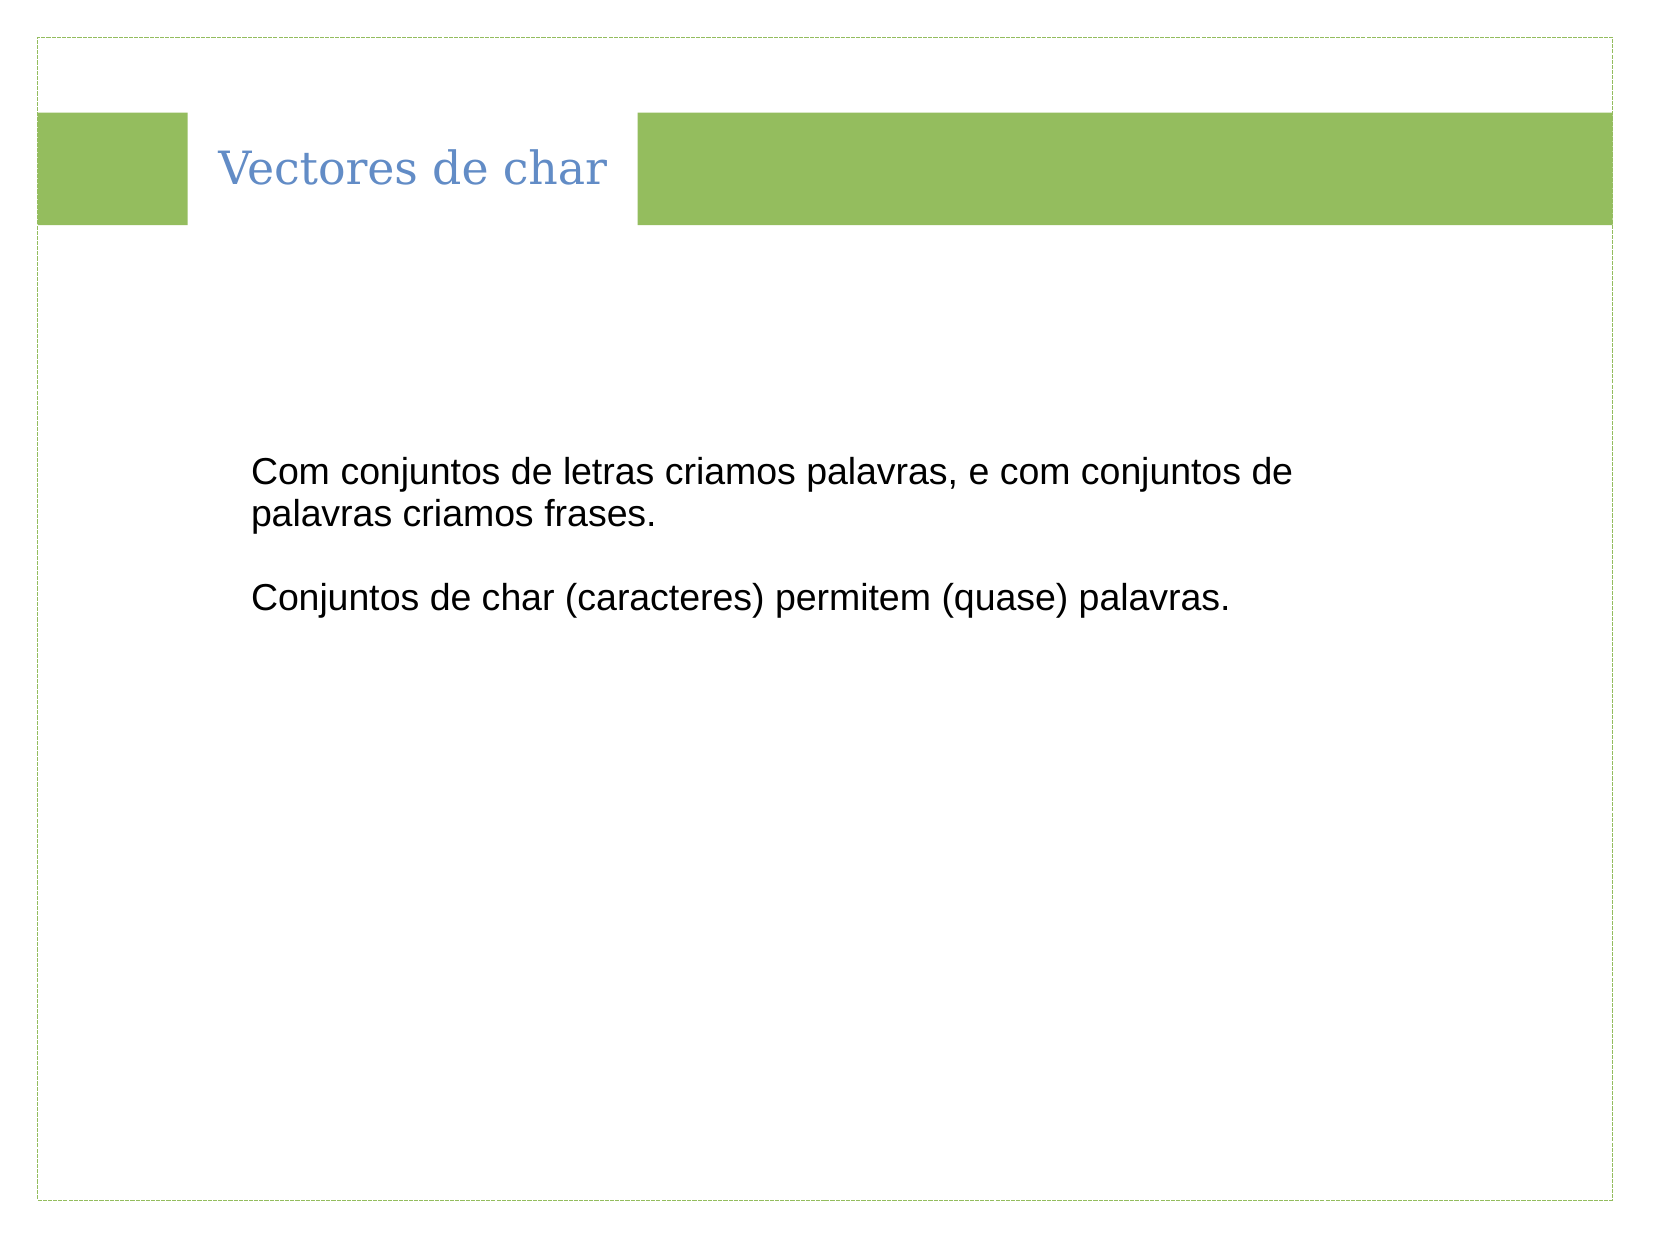

Vectores de char
Com conjuntos de letras criamos palavras, e com conjuntos de
palavras criamos frases.
Conjuntos de char (caracteres) permitem (quase) palavras.